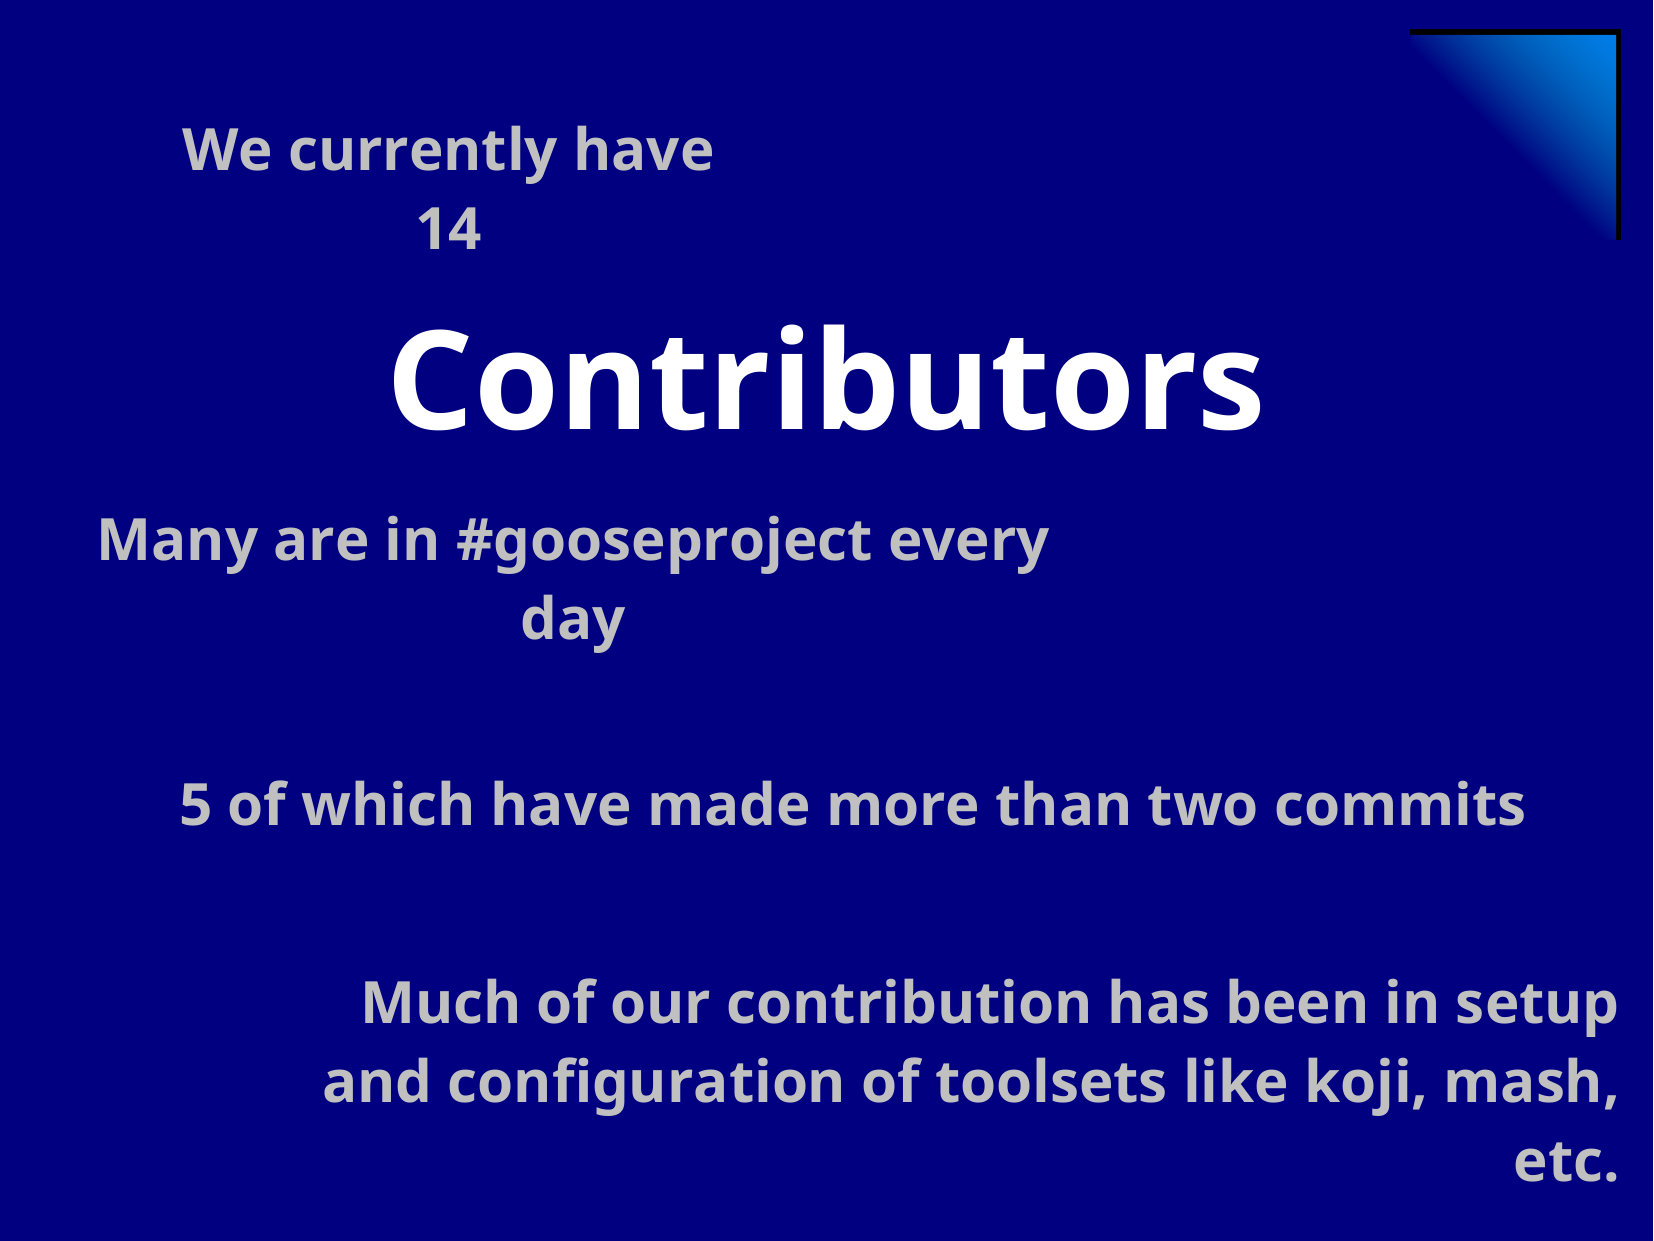

# Contributors
We currently have 14
Many are in #gooseproject every day
5 of which have made more than two commits
Much of our contribution has been in setup and configuration of toolsets like koji, mash, etc.